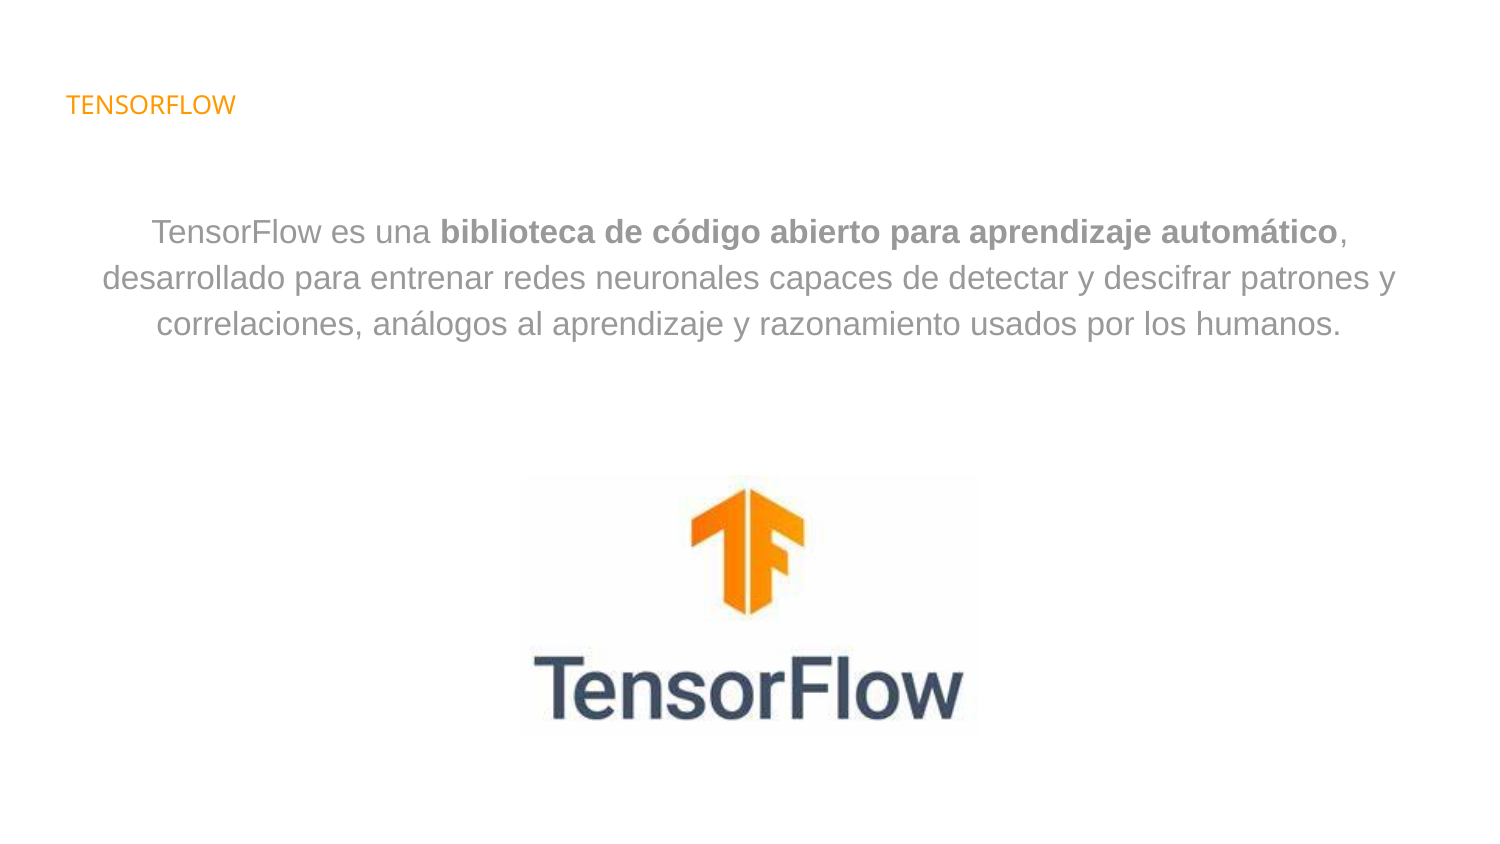

TENSORFLOW
# TensorFlow es una biblioteca de código abierto para aprendizaje automático, desarrollado para entrenar redes neuronales capaces de detectar y descifrar patrones y correlaciones, análogos al aprendizaje y razonamiento usados por los humanos.